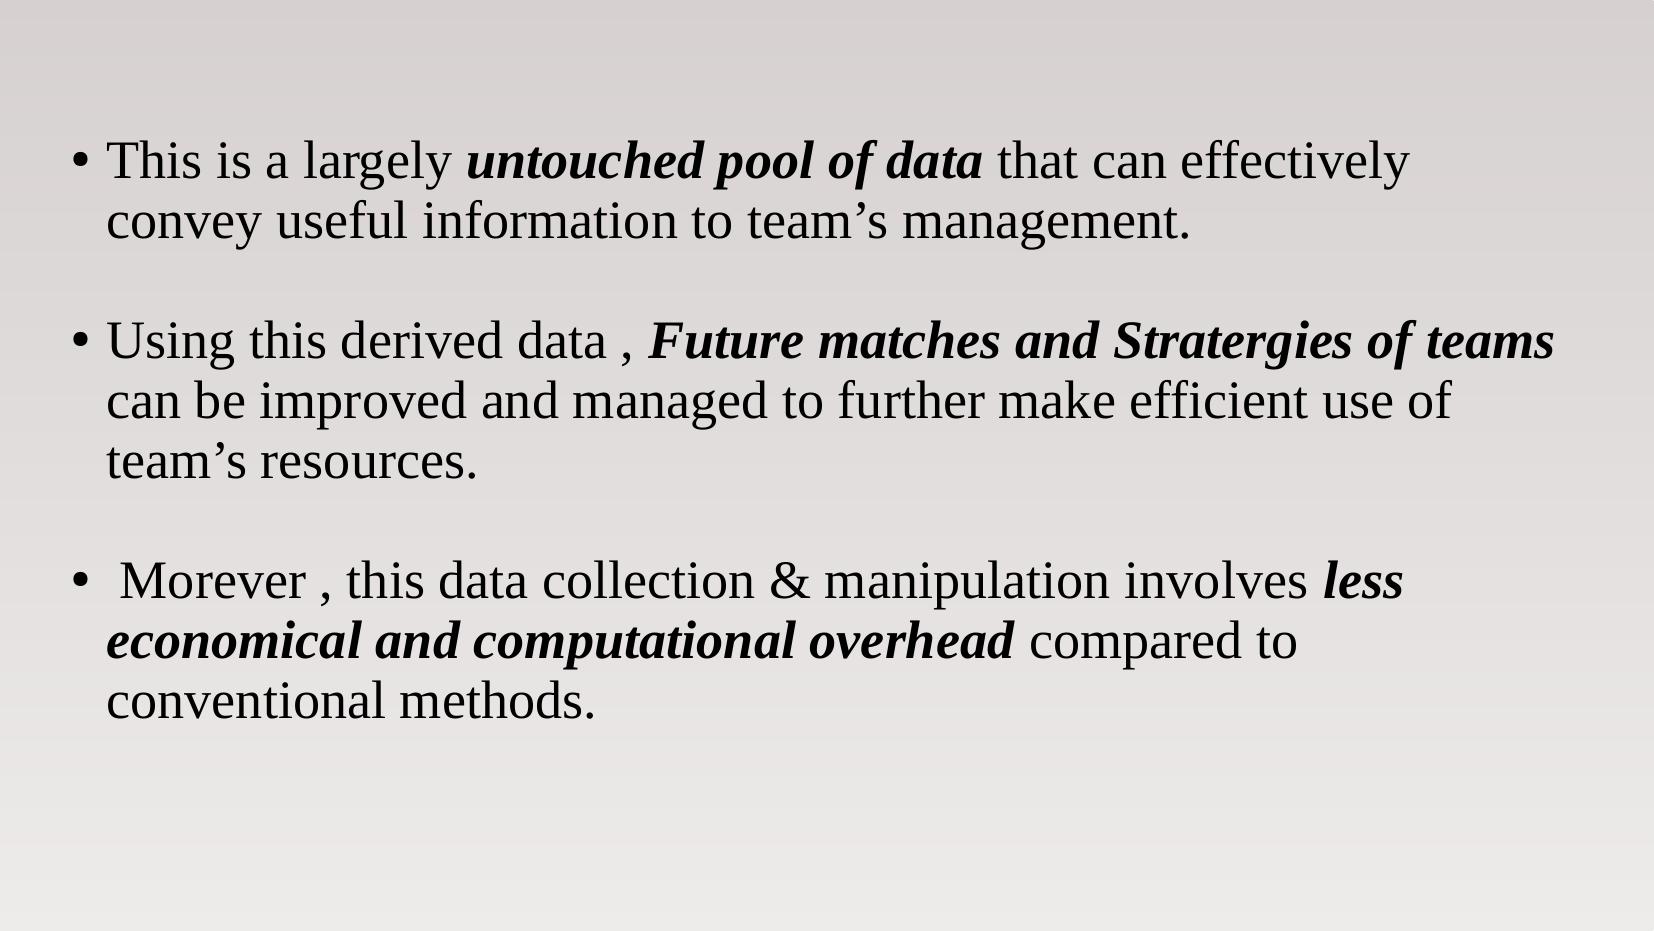

# This is a largely untouched pool of data that can effectively convey useful information to team’s management.
Using this derived data , Future matches and Stratergies of teams can be improved and managed to further make efficient use of team’s resources.
 Morever , this data collection & manipulation involves less economical and computational overhead compared to conventional methods.